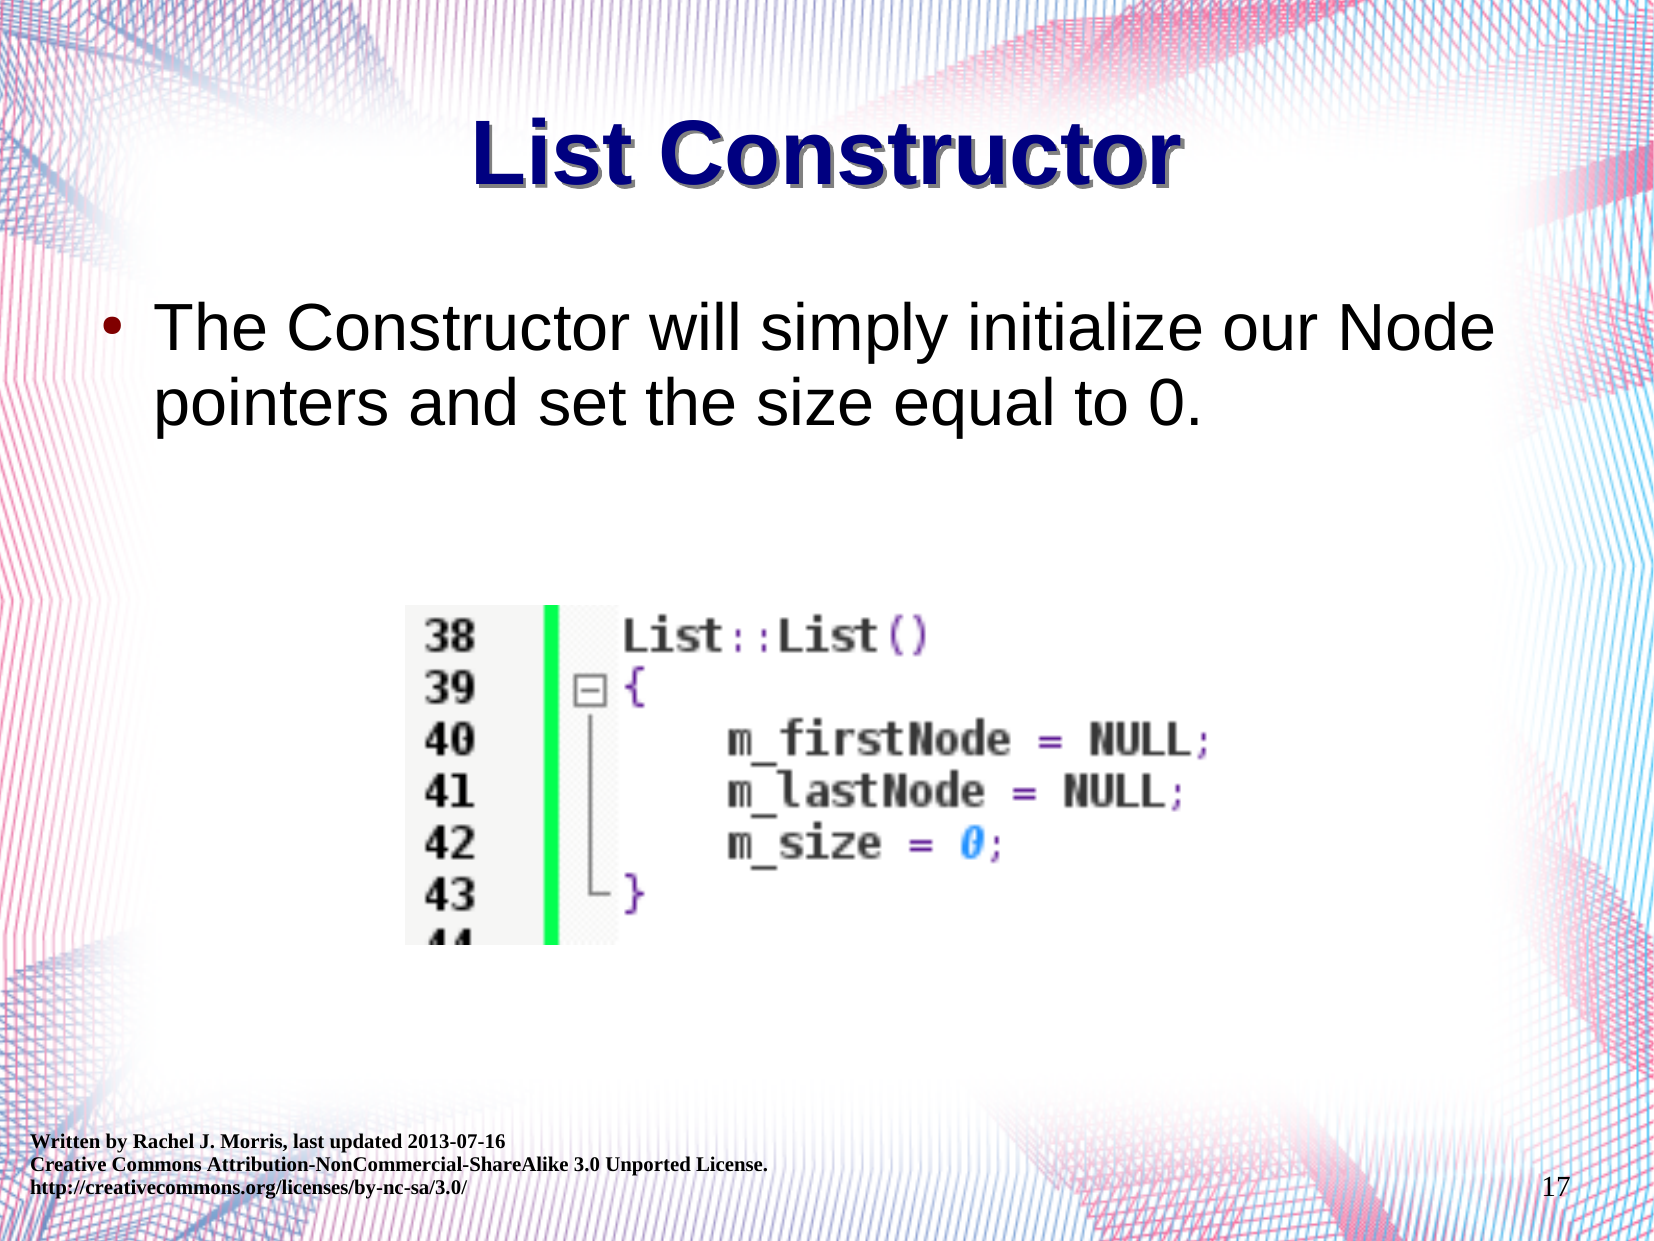

# List Constructor
The Constructor will simply initialize our Node pointers and set the size equal to 0.
17